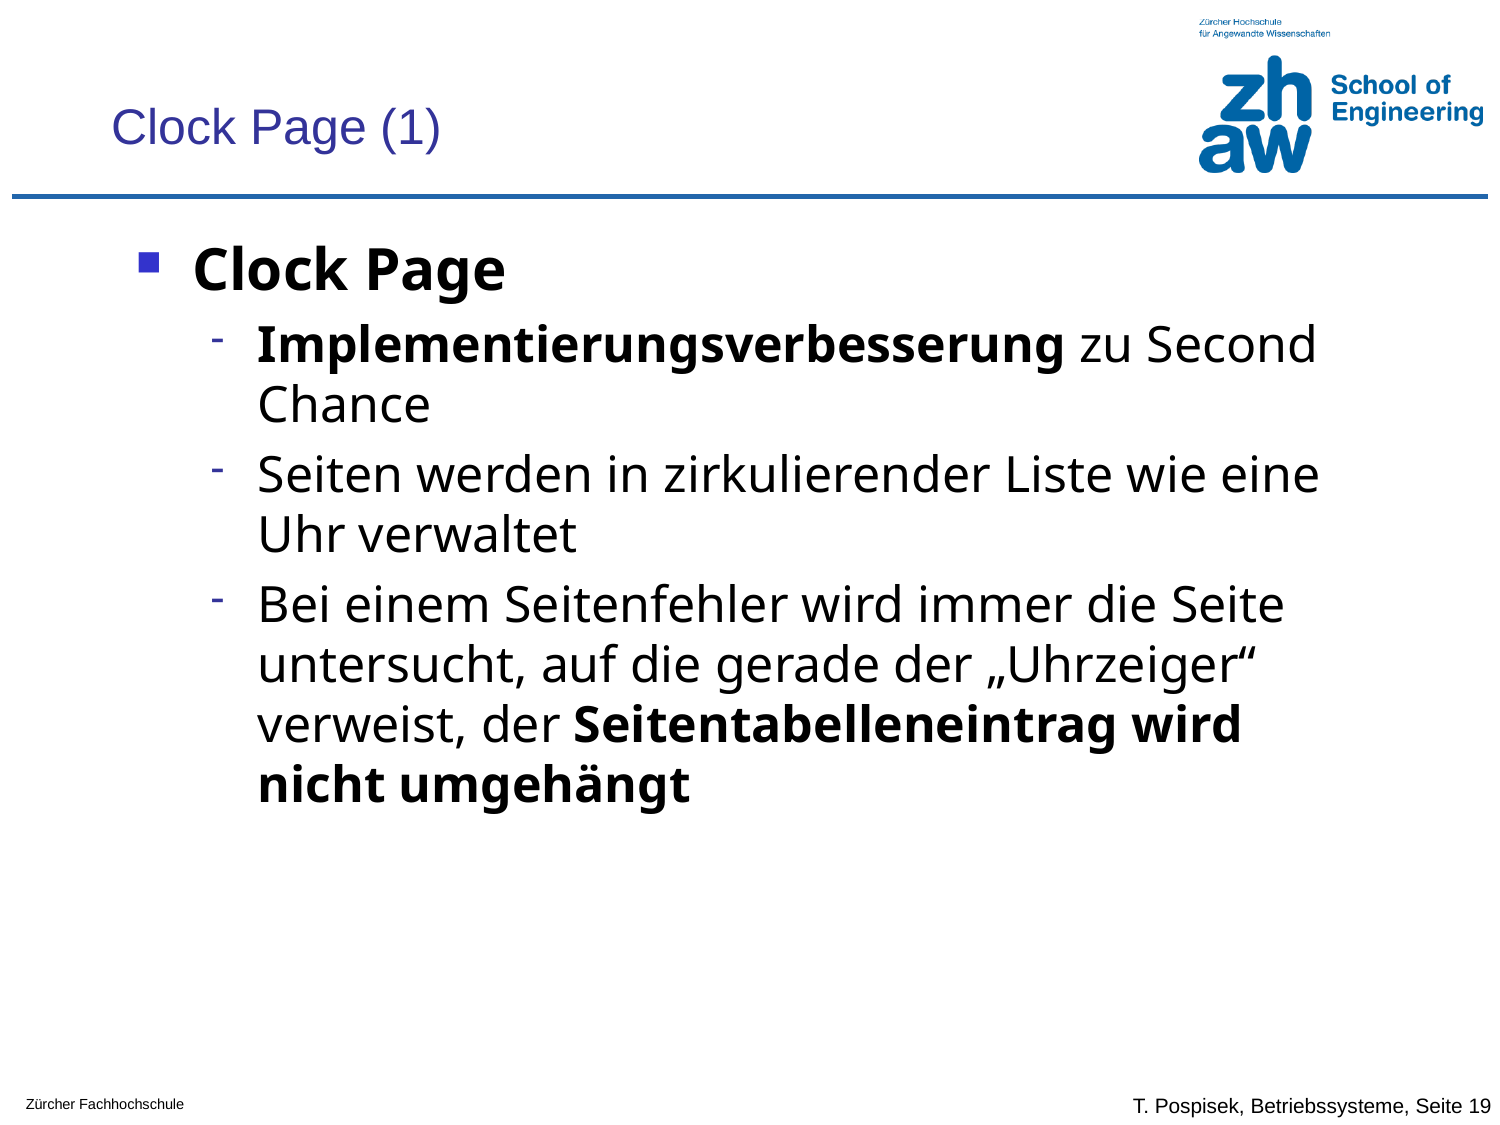

# Clock Page (1)
Clock Page
Implementierungsverbesserung zu Second Chance
Seiten werden in zirkulierender Liste wie eine Uhr verwaltet
Bei einem Seitenfehler wird immer die Seite untersucht, auf die gerade der „Uhrzeiger“ verweist, der Seitentabelleneintrag wird nicht umgehängt